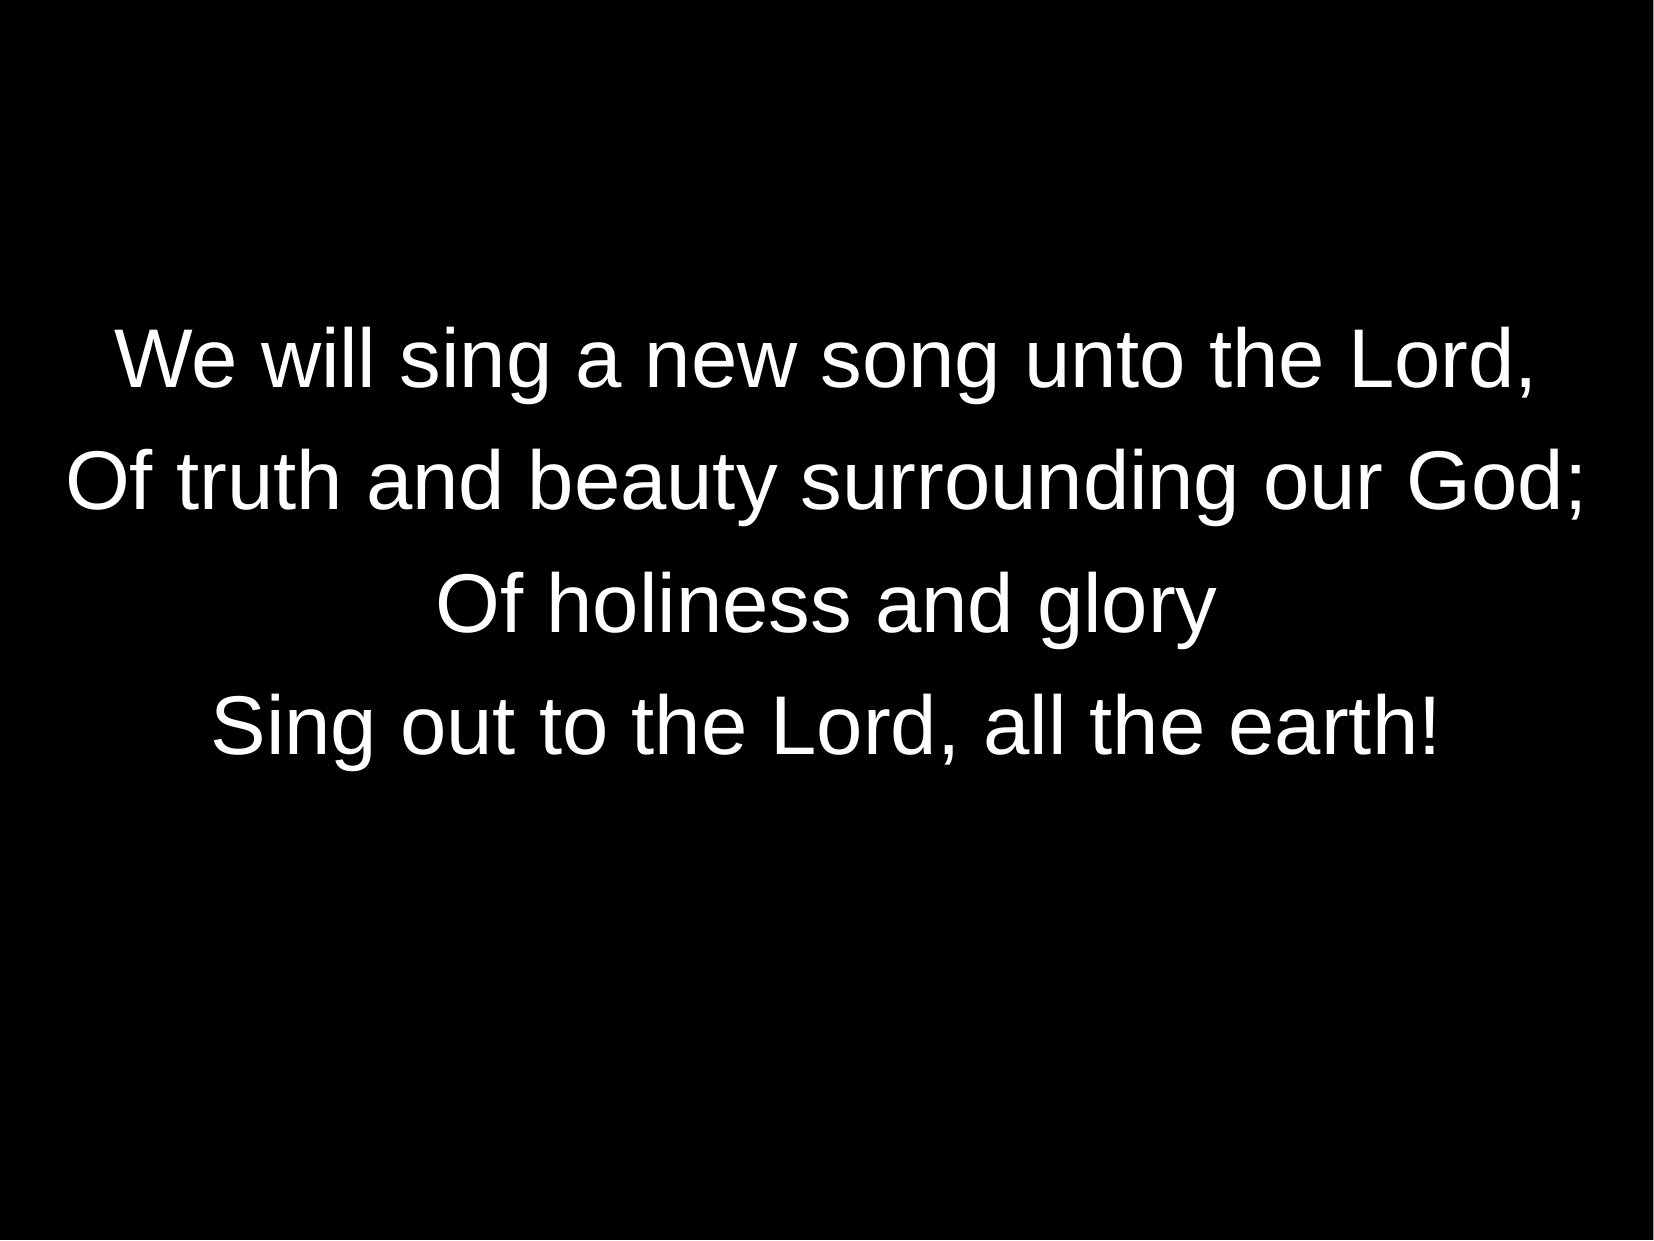

#
We will sing a new song unto the Lord,
Of truth and beauty surrounding our God;
Of holiness and glory
Sing out to the Lord, all the earth!